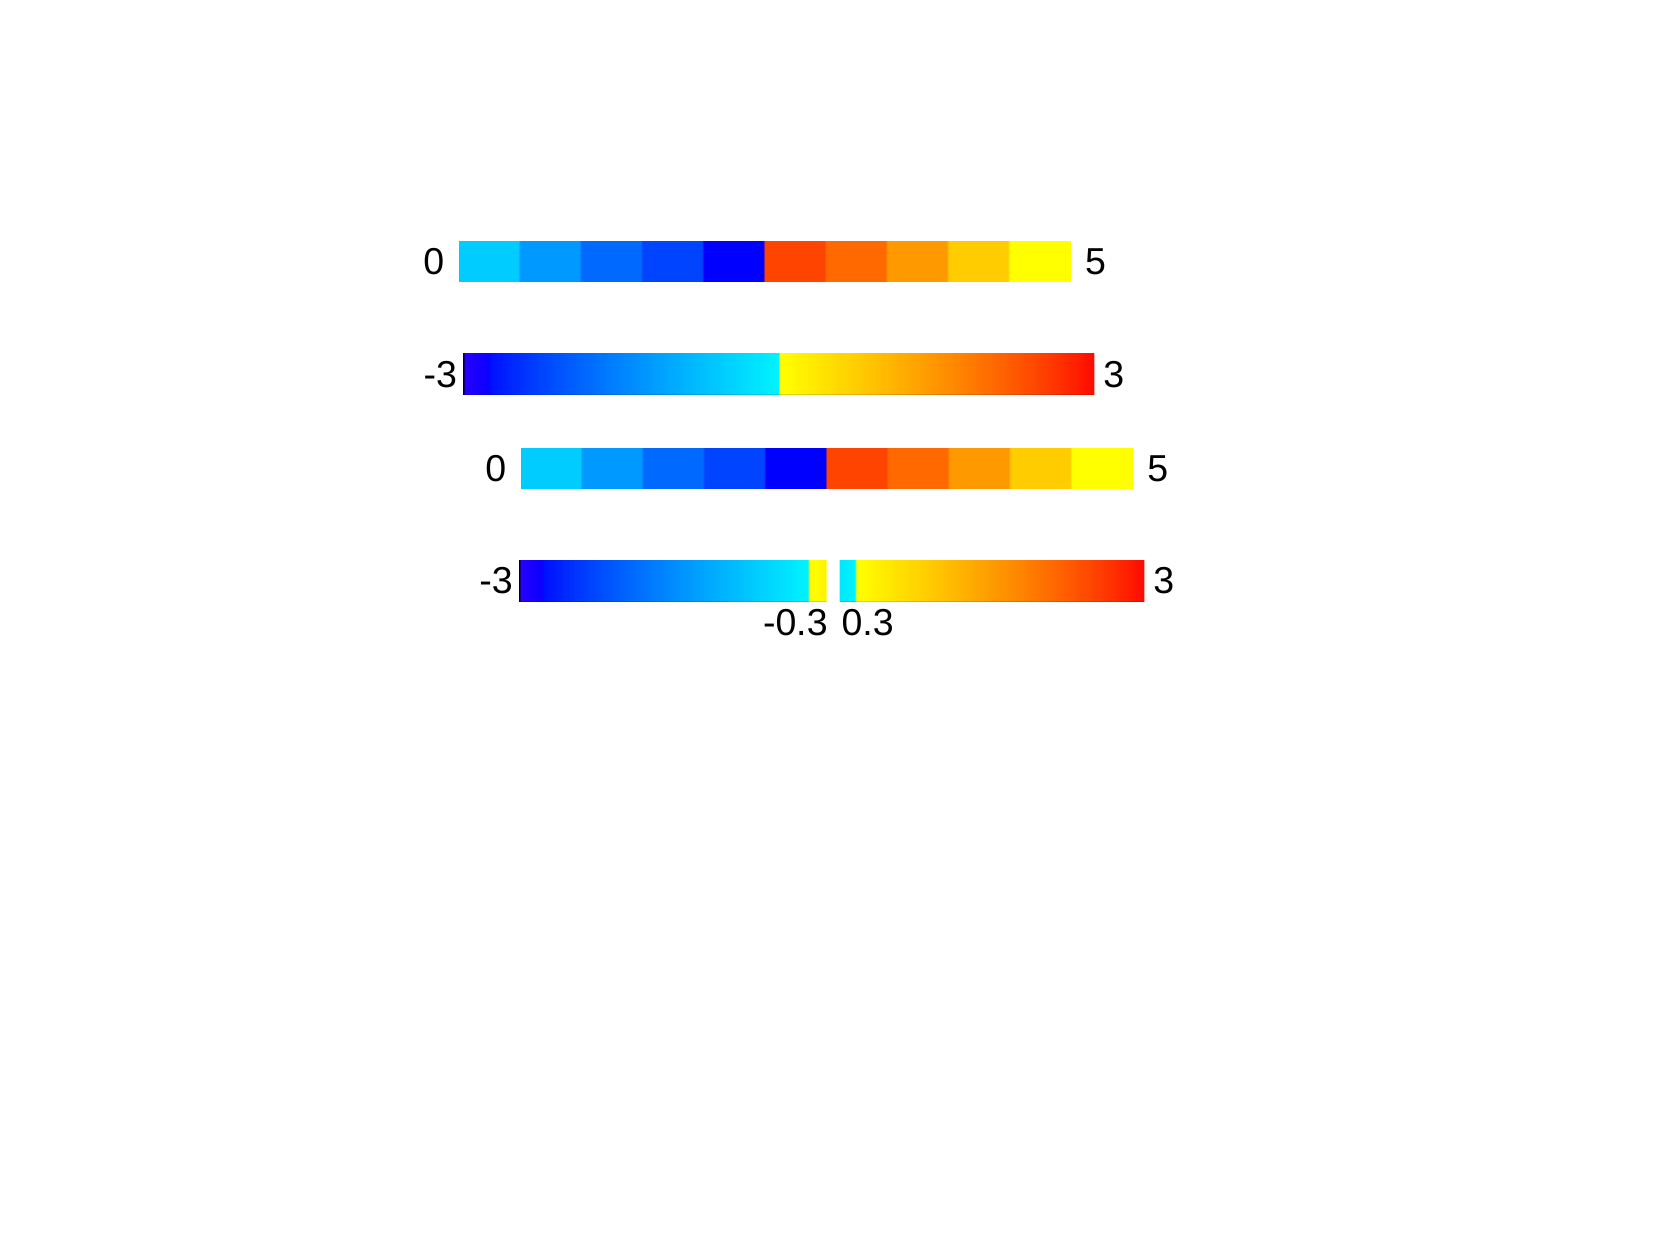

0
5
-3
3
0
5
-3
3
-0.3
0.3